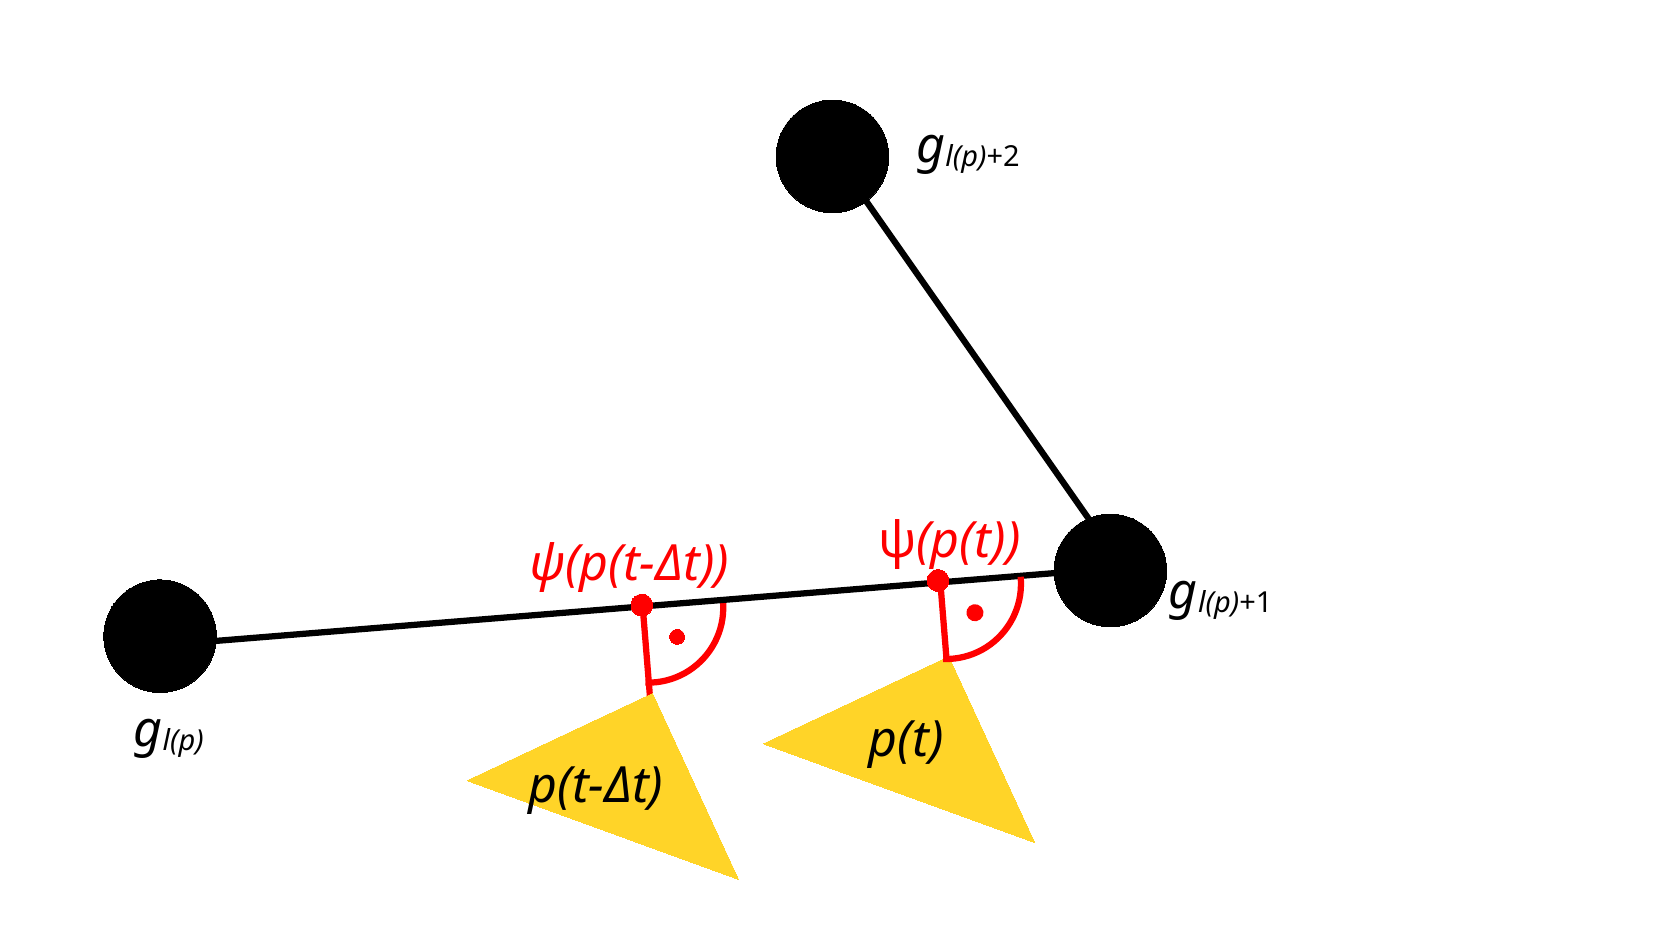

gl(p)+2
gl(p)+2
ψ(p(t))
ψ(p(t-Δt))
gl(p)+1
gl(p)
p(t)
p(t-Δt)